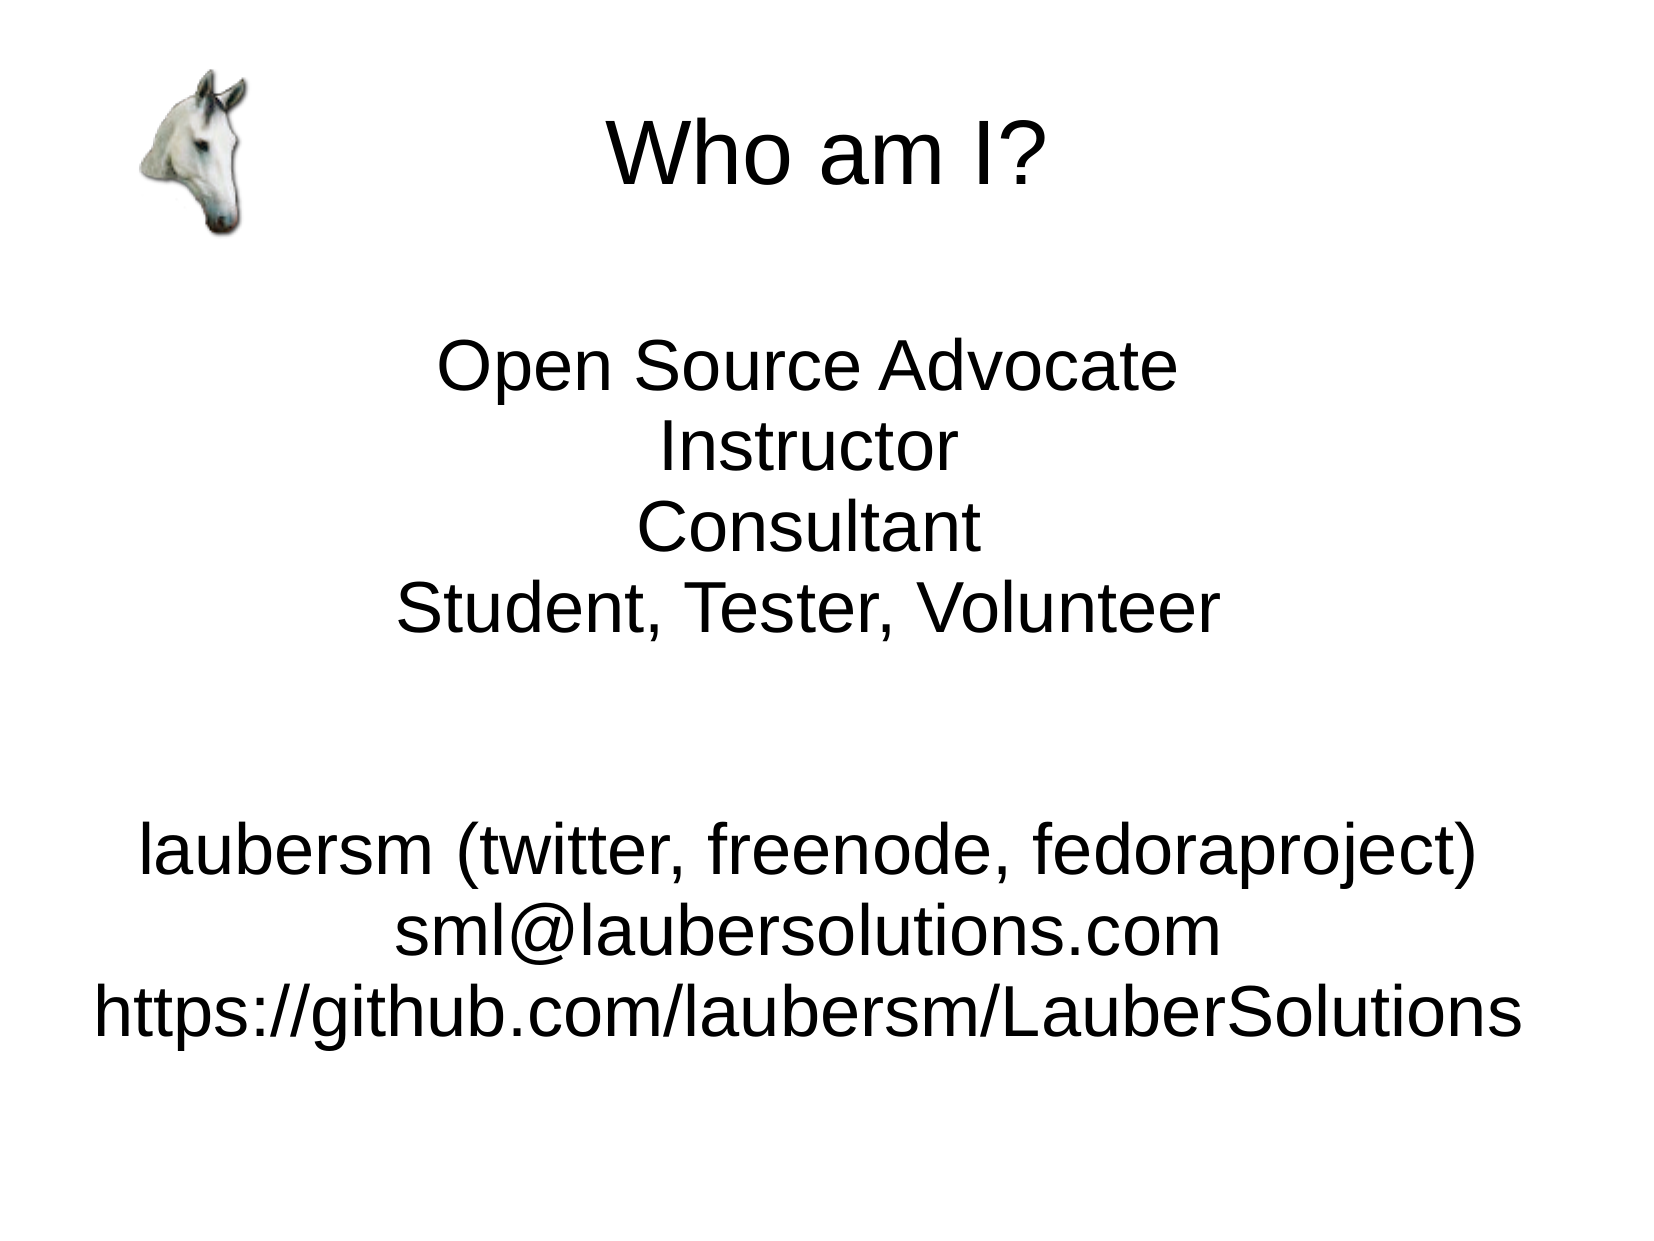

# Who am I?
Open Source Advocate
Instructor
Consultant
Student, Tester, Volunteer
laubersm (twitter, freenode, fedoraproject)
sml@laubersolutions.com
https://github.com/laubersm/LauberSolutions